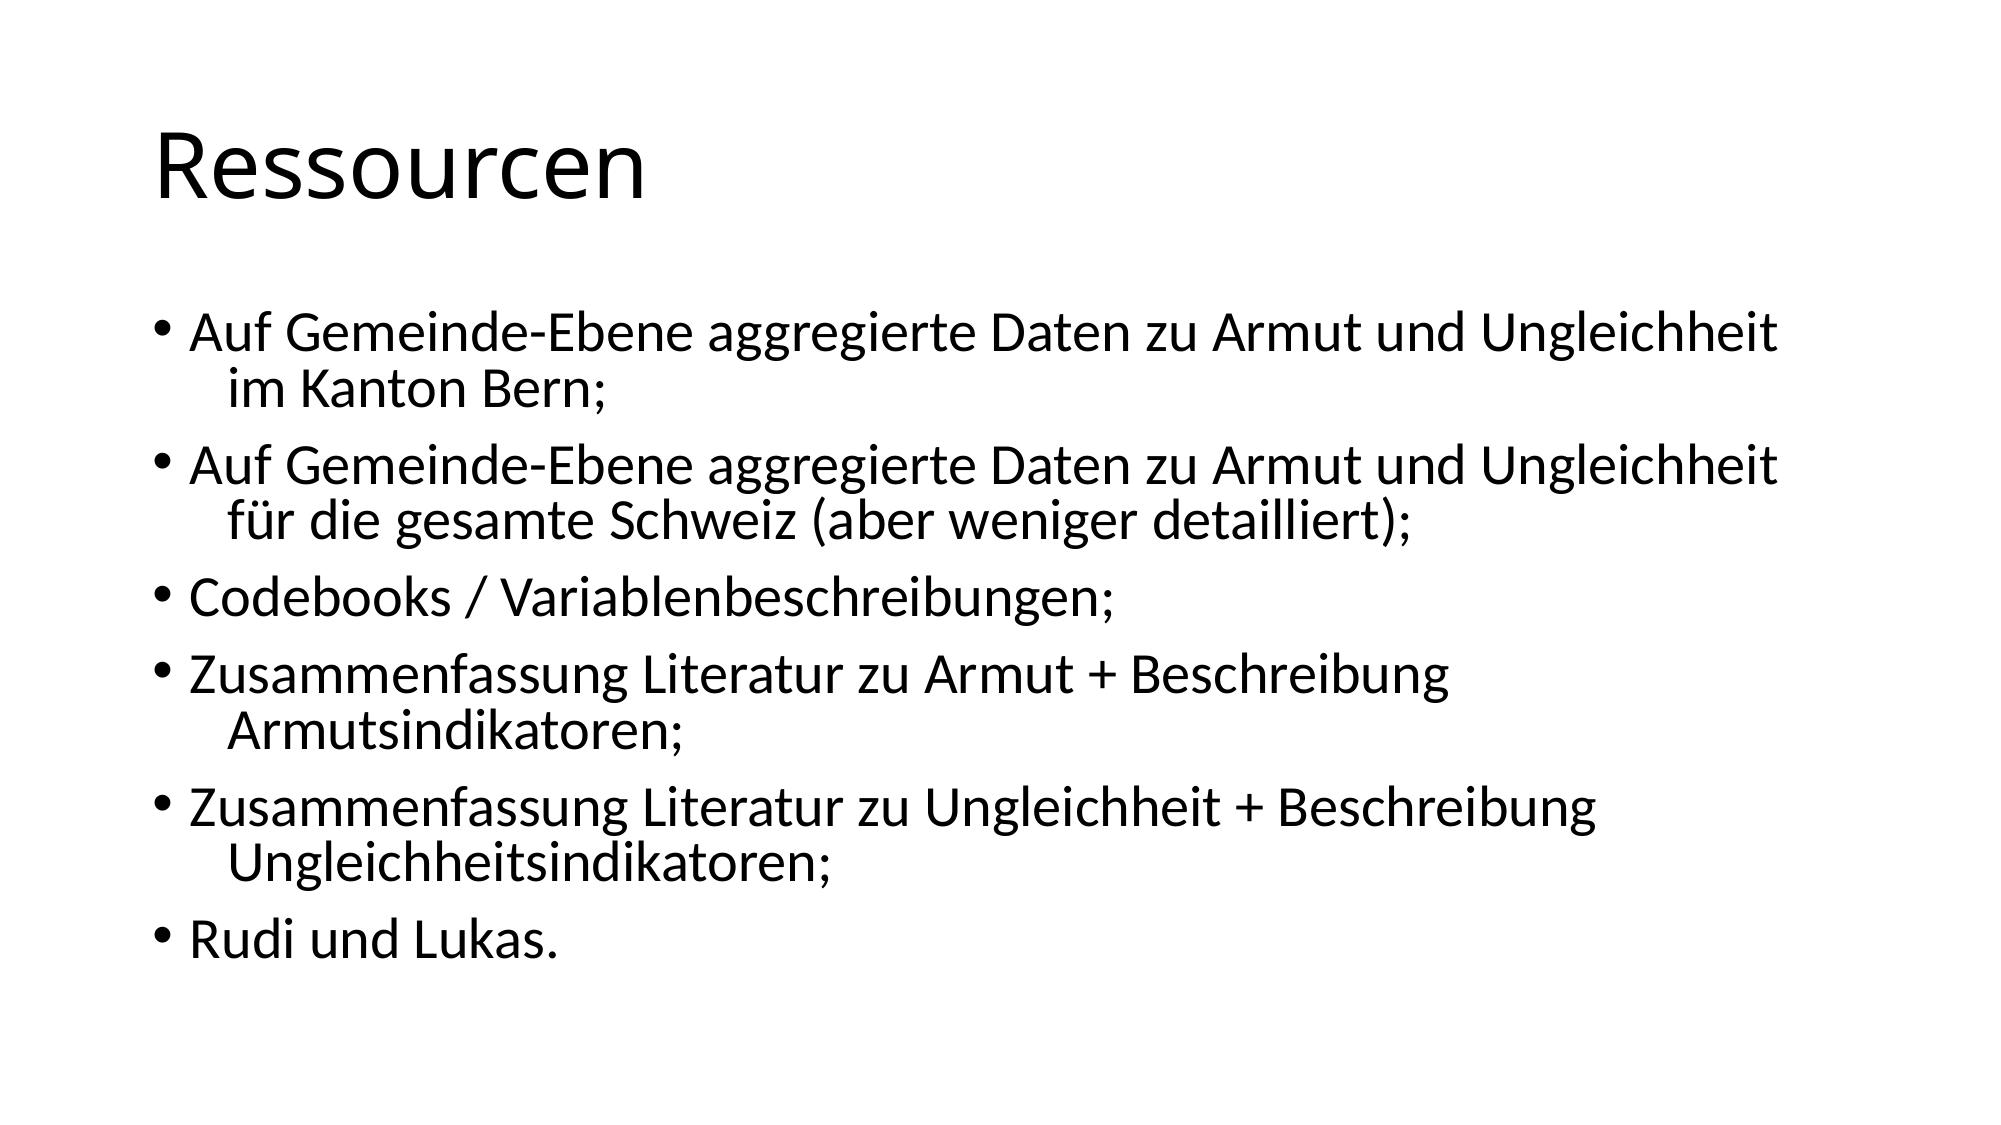

# Ressourcen
Auf Gemeinde-Ebene aggregierte Daten zu Armut und Ungleichheit im Kanton Bern;
Auf Gemeinde-Ebene aggregierte Daten zu Armut und Ungleichheit für die gesamte Schweiz (aber weniger detailliert);
Codebooks / Variablenbeschreibungen;
Zusammenfassung Literatur zu Armut + Beschreibung Armutsindikatoren;
Zusammenfassung Literatur zu Ungleichheit + Beschreibung Ungleichheitsindikatoren;
Rudi und Lukas.